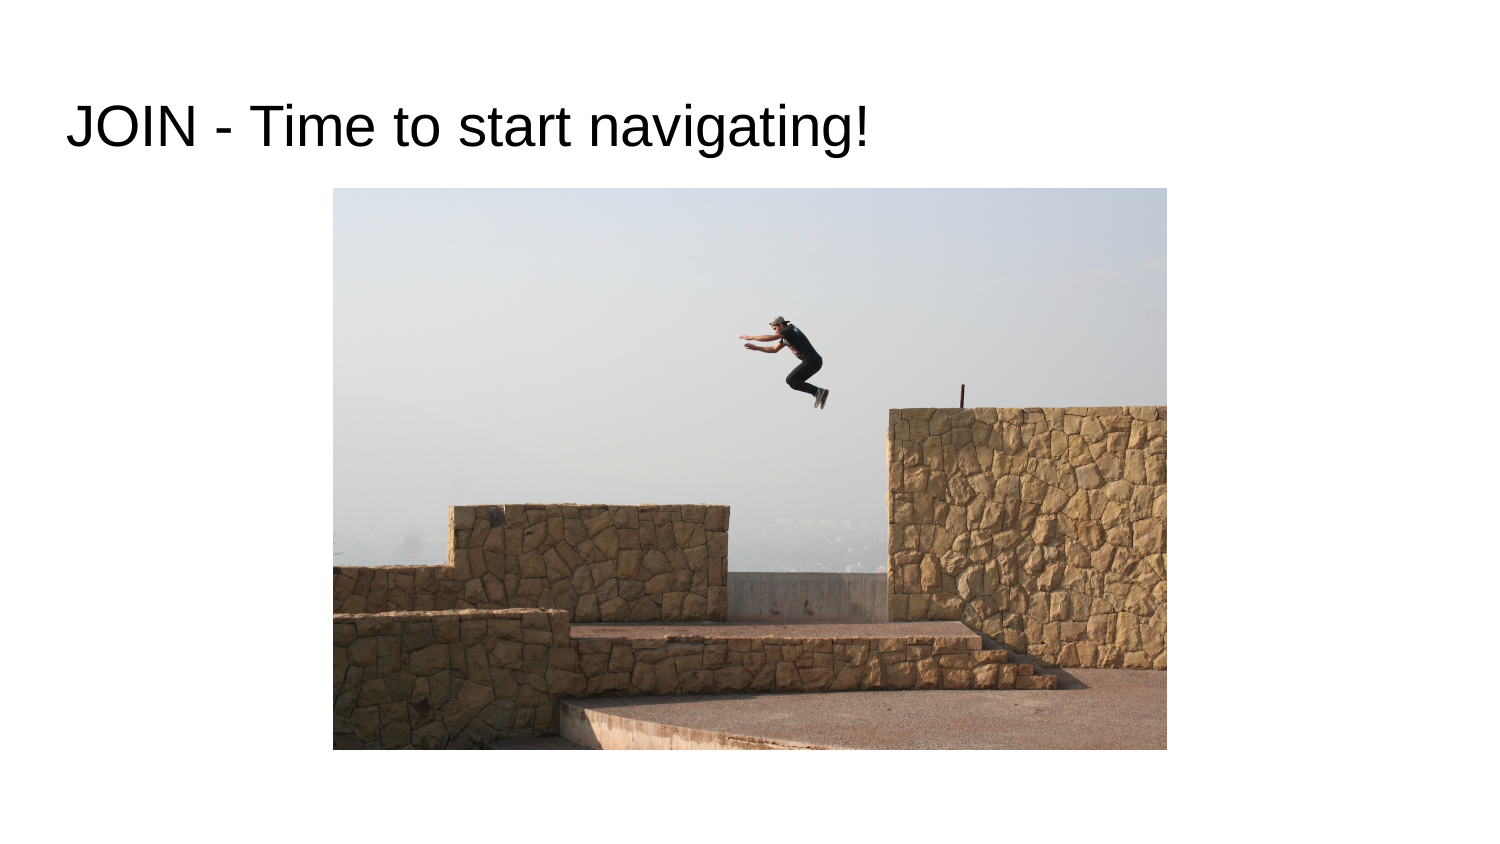

# JOIN - Time to start navigating!